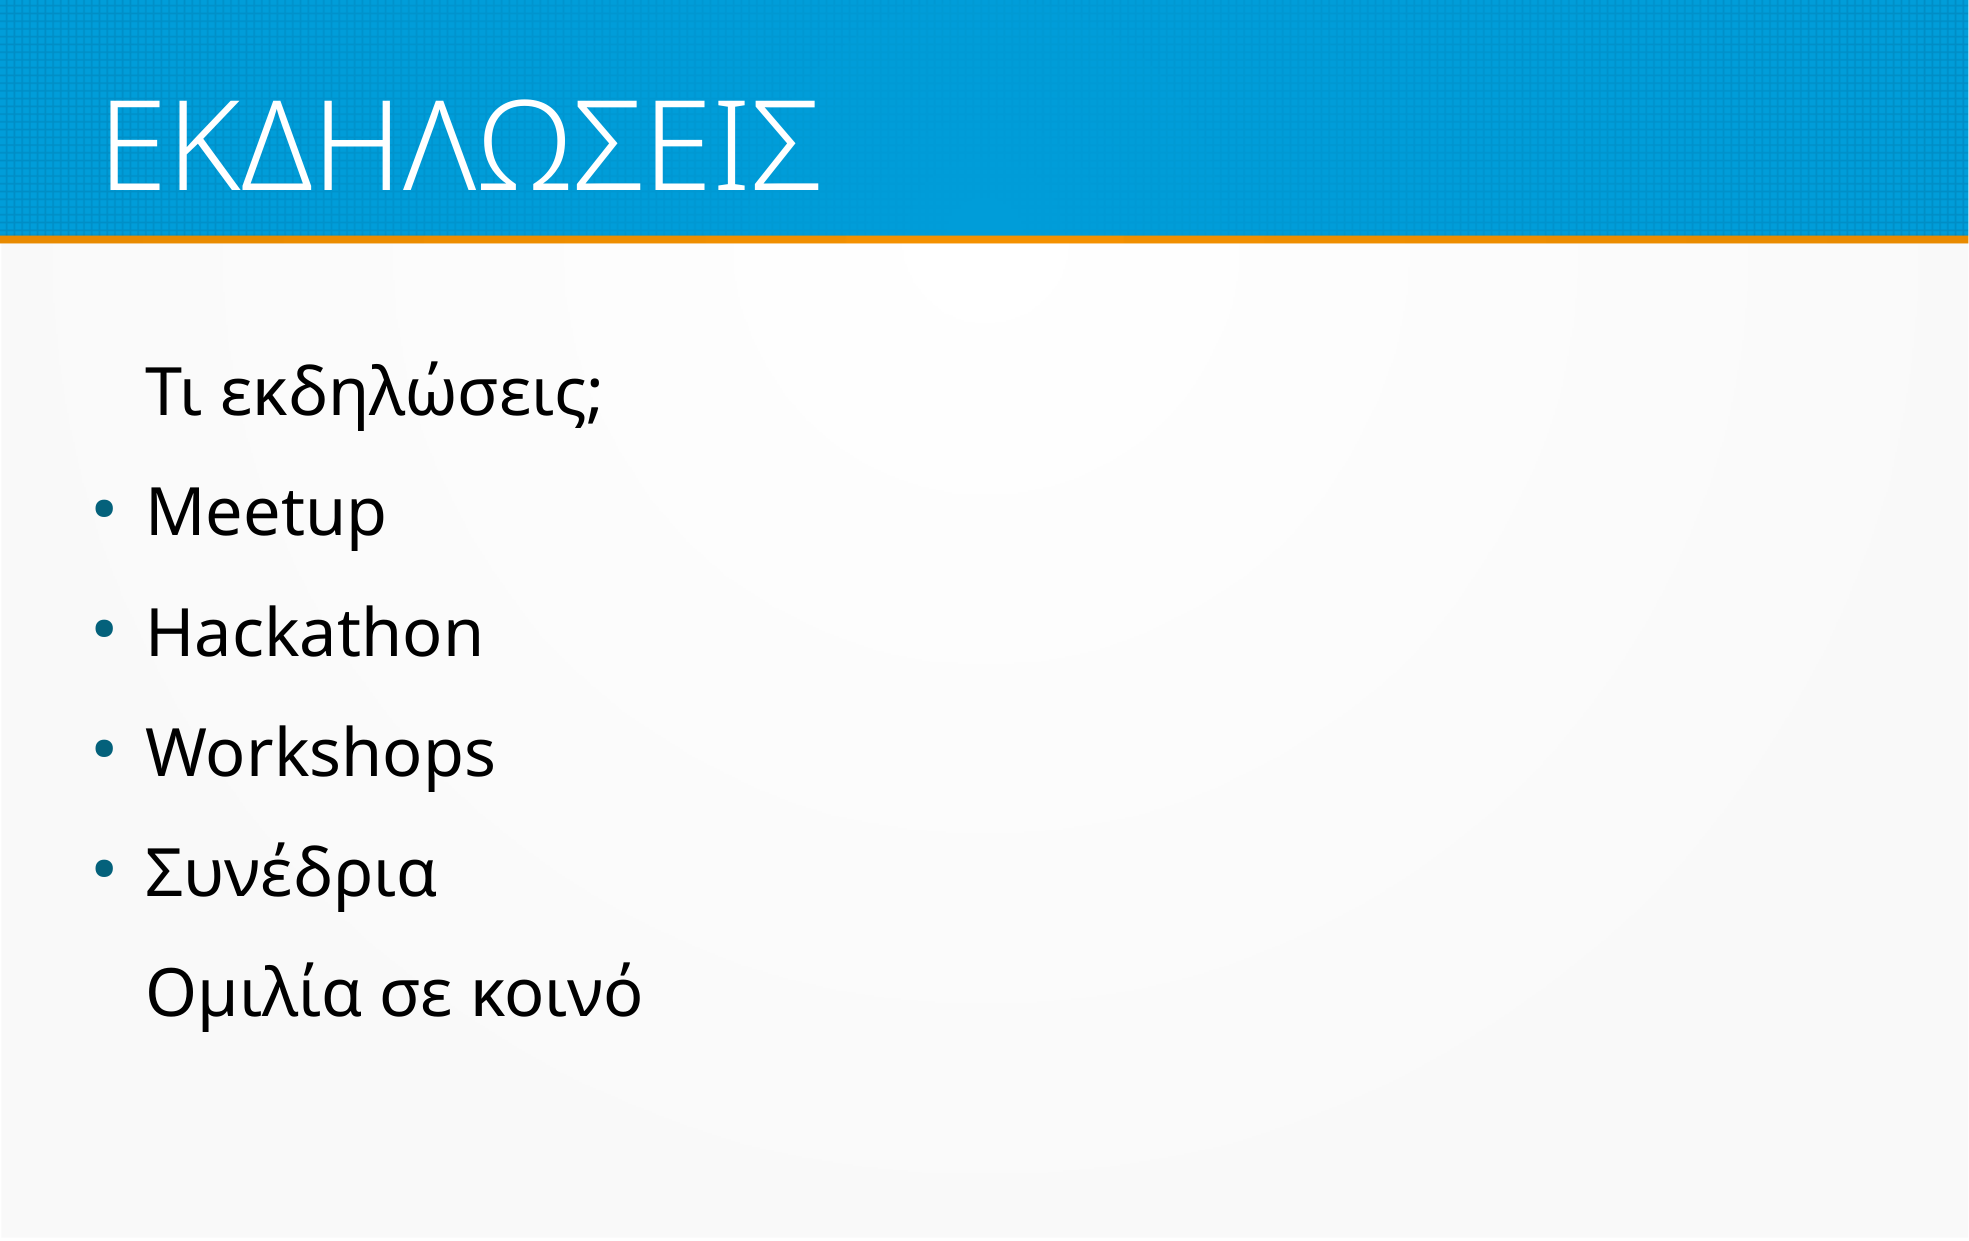

# ΕΚΔΗΛΩΣΕΙΣ
Τι εκδηλώσεις;
Meetup
Hackathon
Workshops
Συνέδρια
Ομιλία σε κοινό